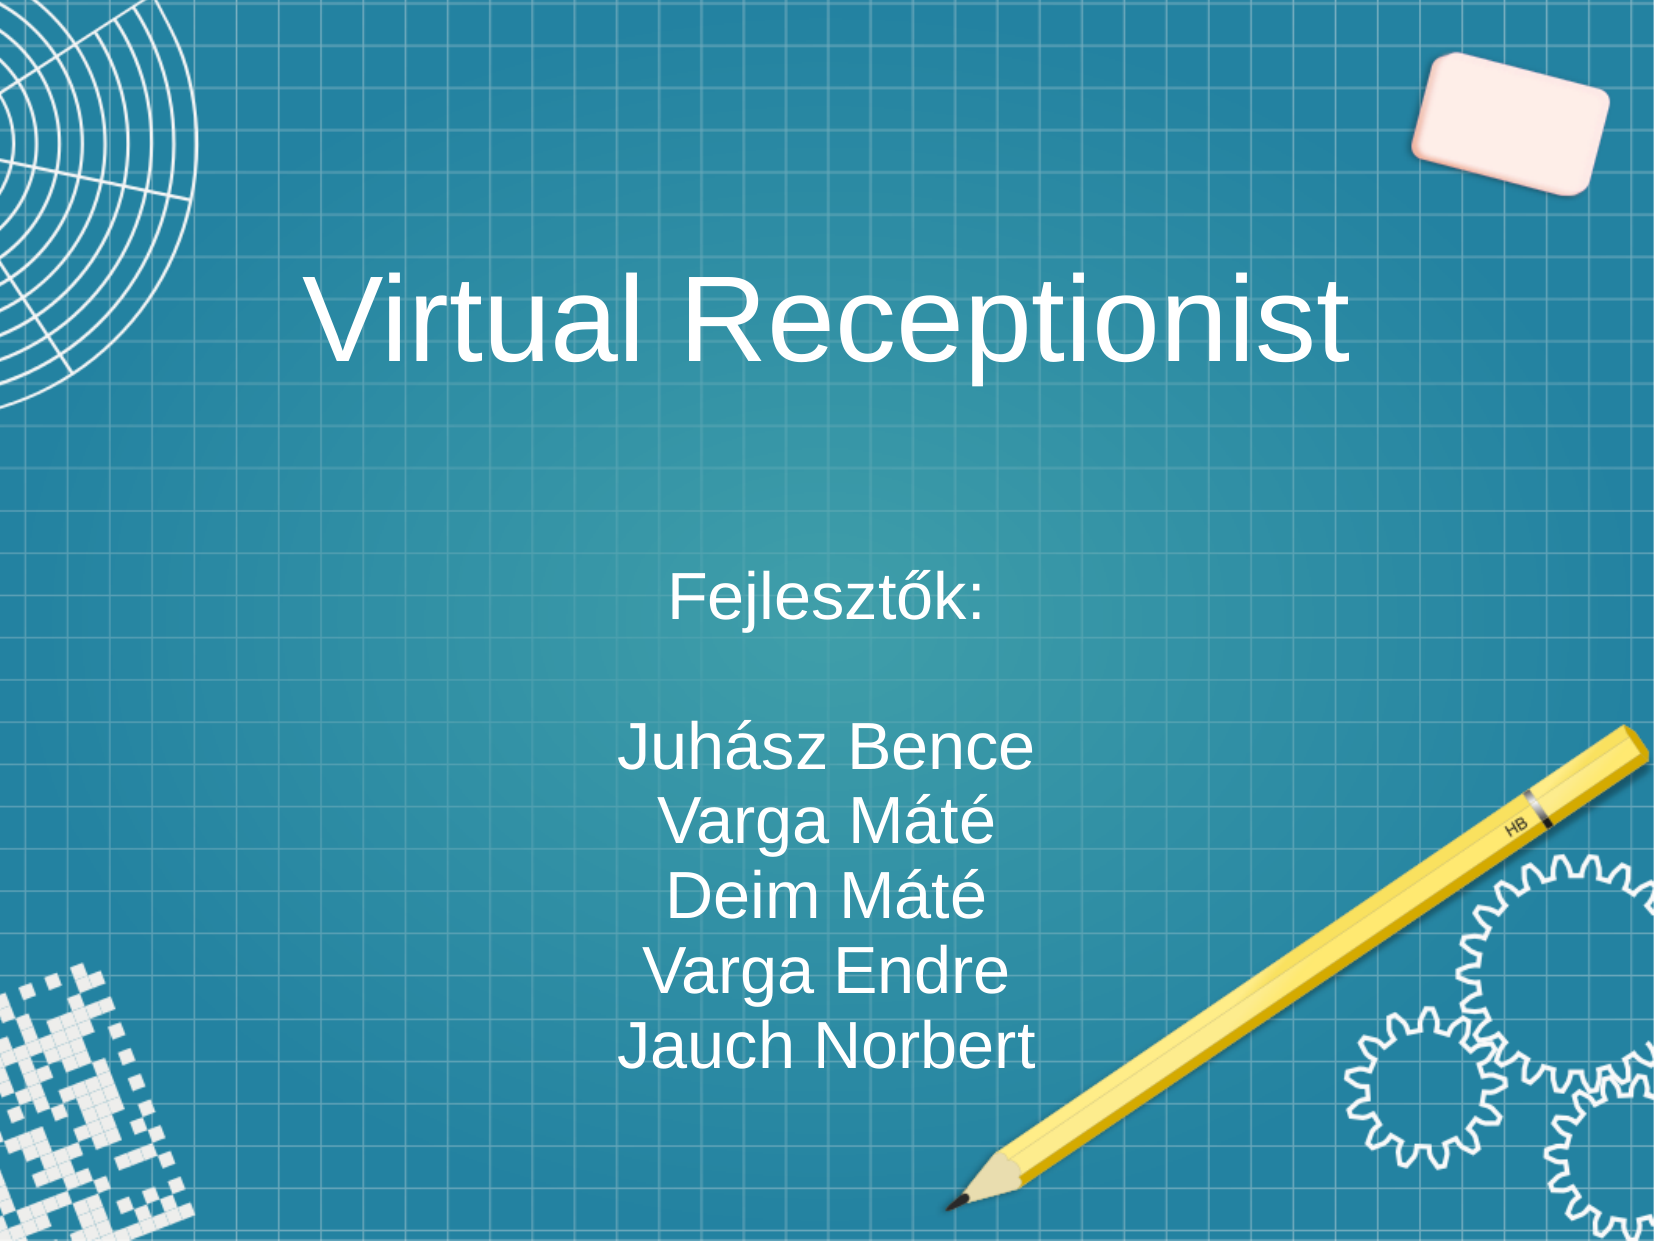

# Virtual Receptionist
Fejlesztők:
Juhász Bence
Varga Máté
Deim Máté
Varga Endre
Jauch Norbert